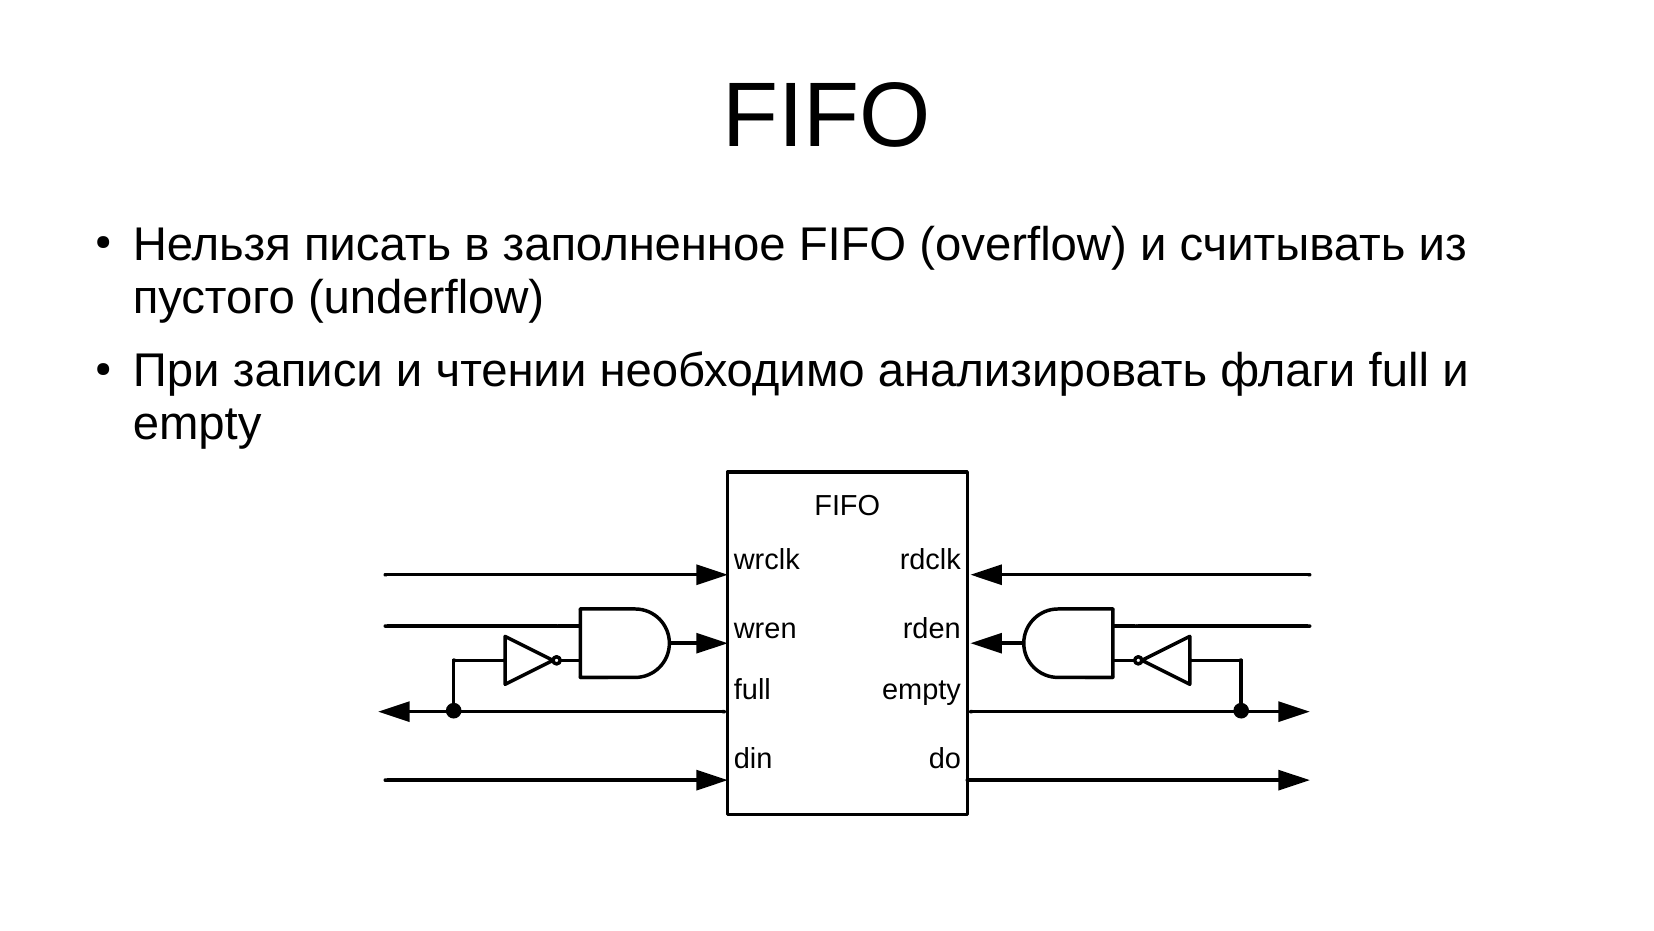

# FIFO
Нельзя писать в заполненное FIFO (overflow) и считывать из пустого (underflow)
При записи и чтении необходимо анализировать флаги full и empty